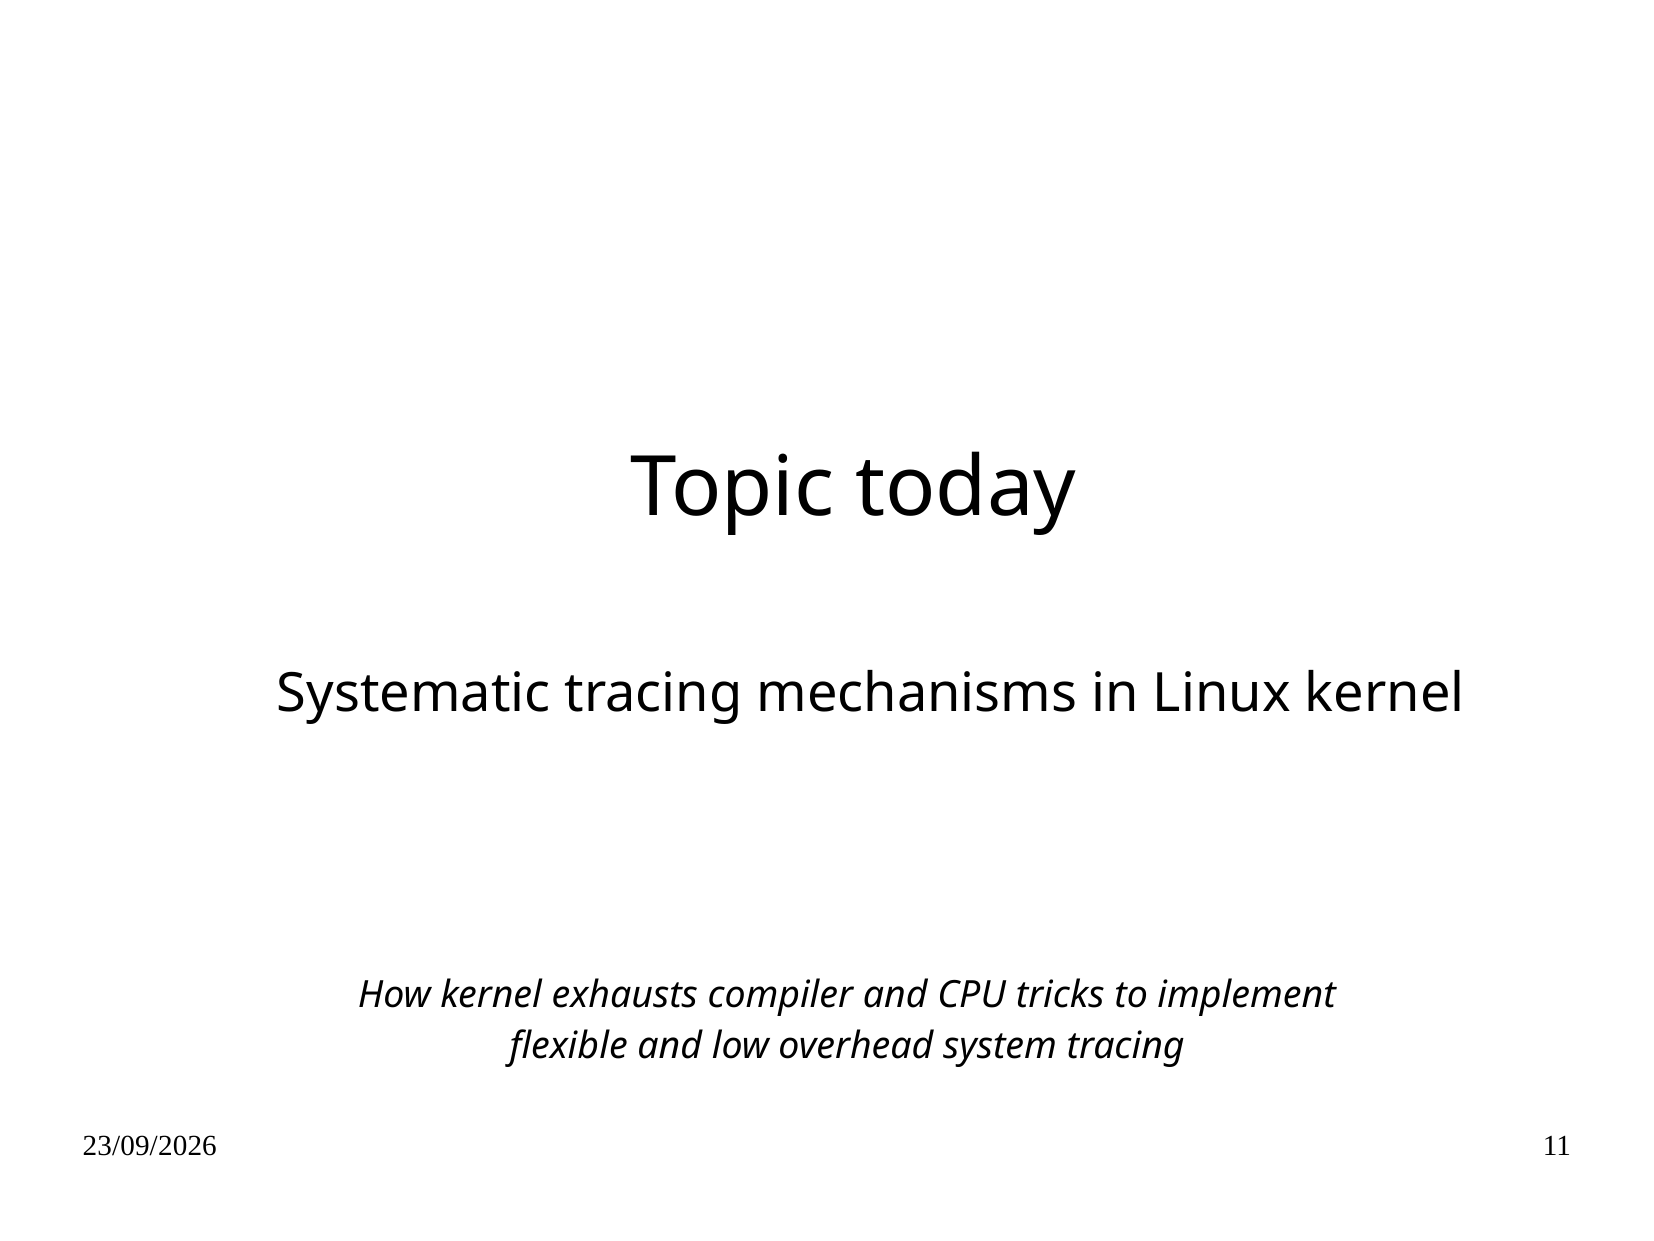

# Topic today
Systematic tracing mechanisms in Linux kernel
How kernel exhausts compiler and CPU tricks to implement flexible and low overhead system tracing
11